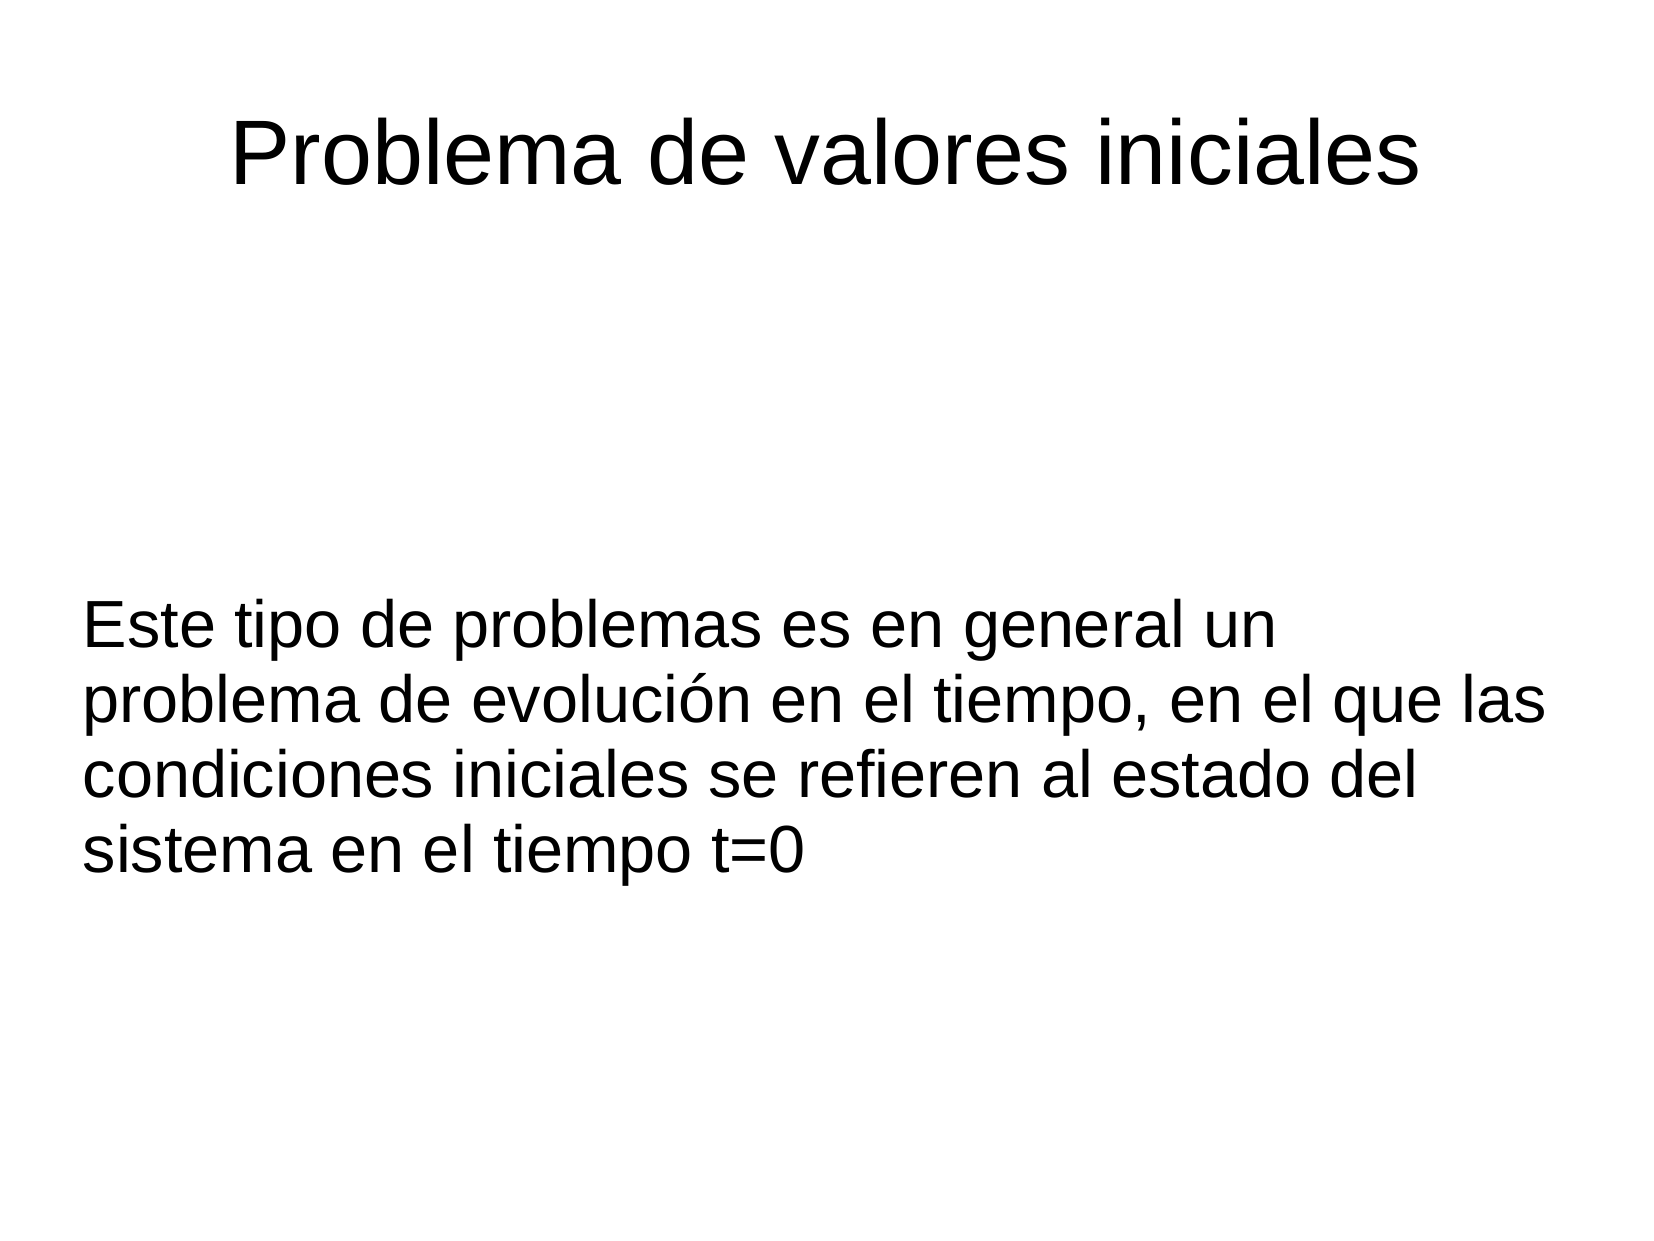

# Problema de valores iniciales
Este tipo de problemas es en general un problema de evolución en el tiempo, en el que las condiciones iniciales se refieren al estado del sistema en el tiempo t=0